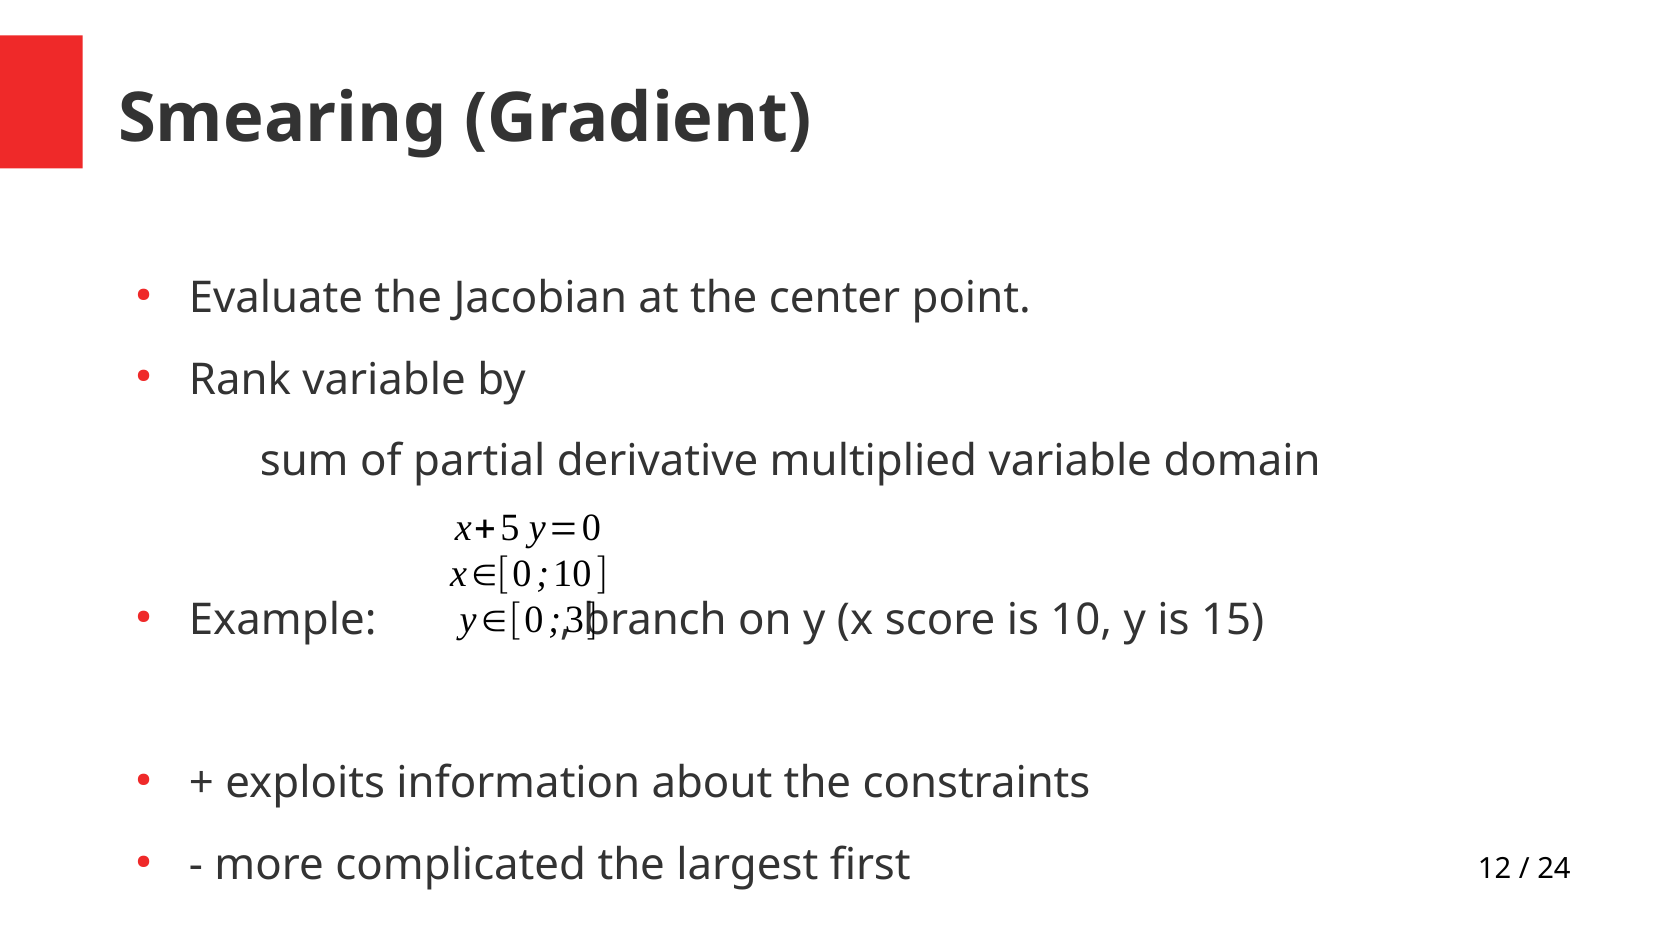

# Smearing (Gradient)
Evaluate the Jacobian at the center point.
Rank variable by
sum of partial derivative multiplied variable domain
Example: , branch on y (x score is 10, y is 15)
+ exploits information about the constraints
- more complicated the largest first
12